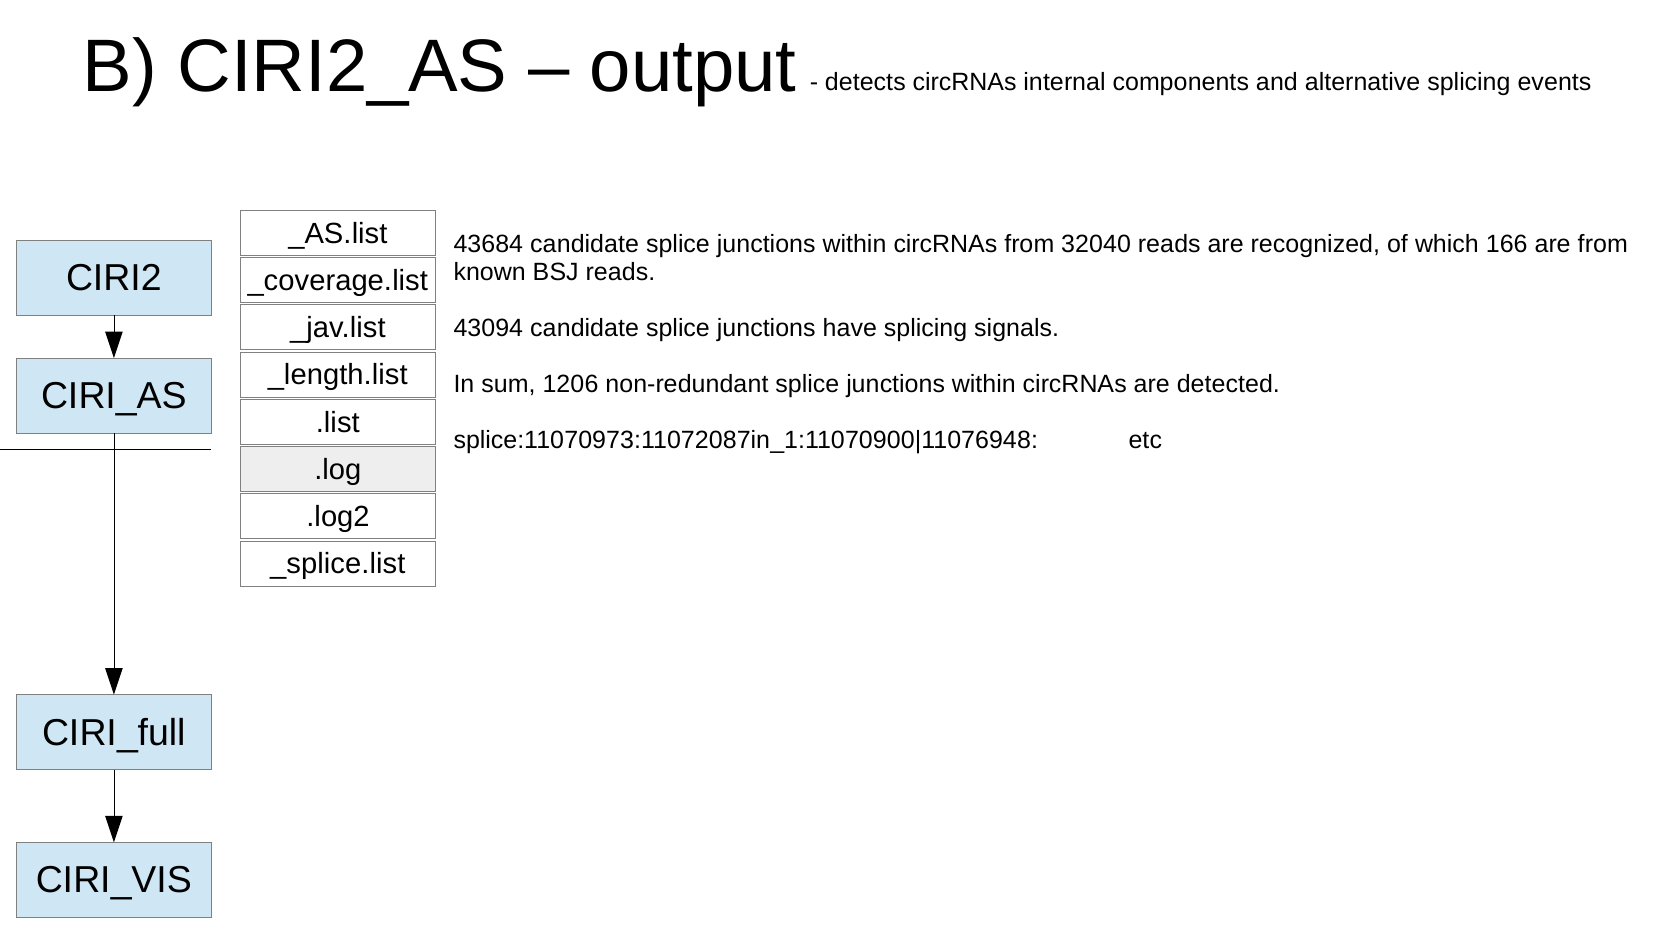

# B) CIRI2_AS – output
- detects circRNAs internal components and alternative splicing events
_AS.list
43684 candidate splice junctions within circRNAs from 32040 reads are recognized, of which 166 are from known BSJ reads.
43094 candidate splice junctions have splicing signals.
In sum, 1206 non-redundant splice junctions within circRNAs are detected.
splice:11070973:11072087in_1:11070900|11076948:		etc
CIRI2
_coverage.list
_jav.list
_length.list
CIRI_AS
.list
.log
.log2
_splice.list
CIRI_full
CIRI_VIS